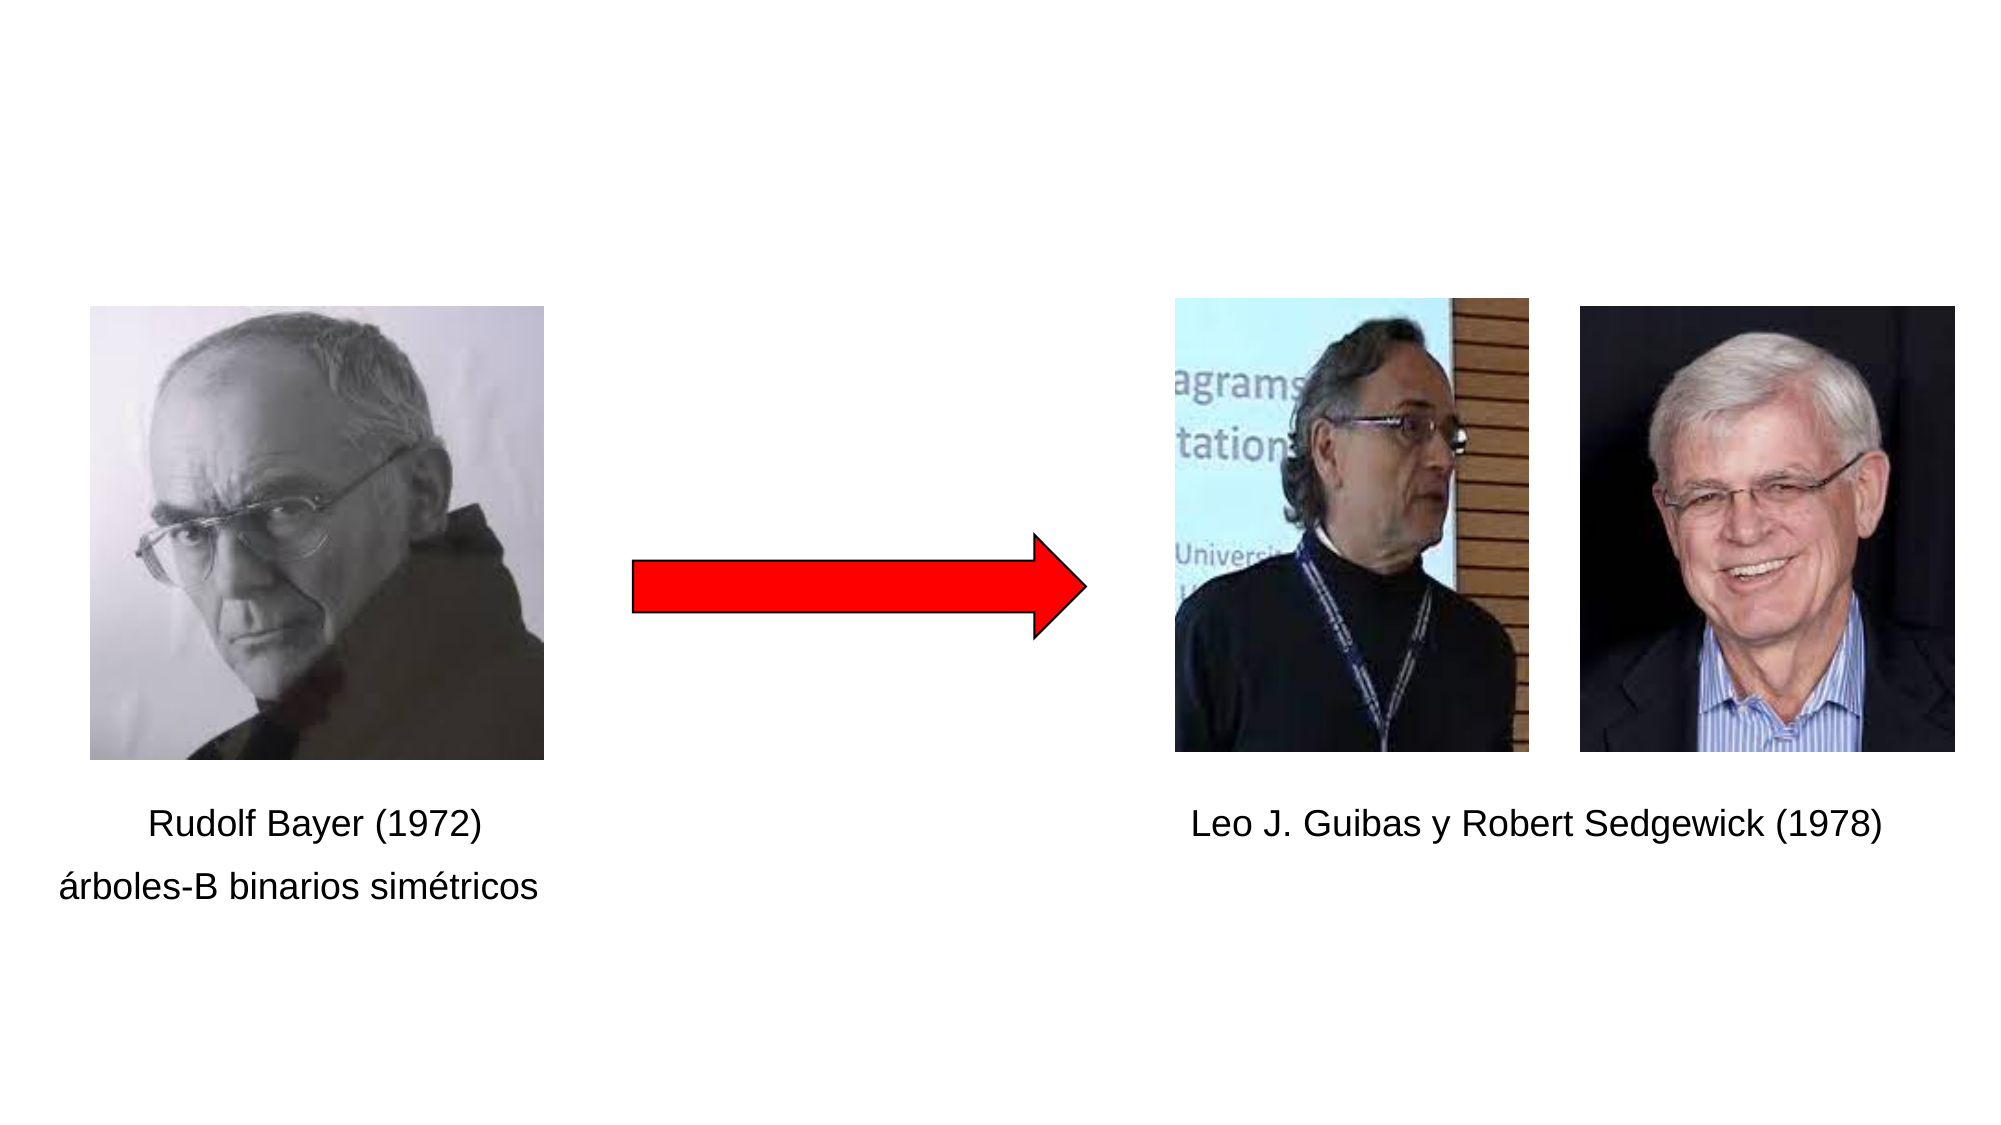

Rudolf Bayer (1972)
Leo J. Guibas y Robert Sedgewick (1978)
árboles-B binarios simétricos